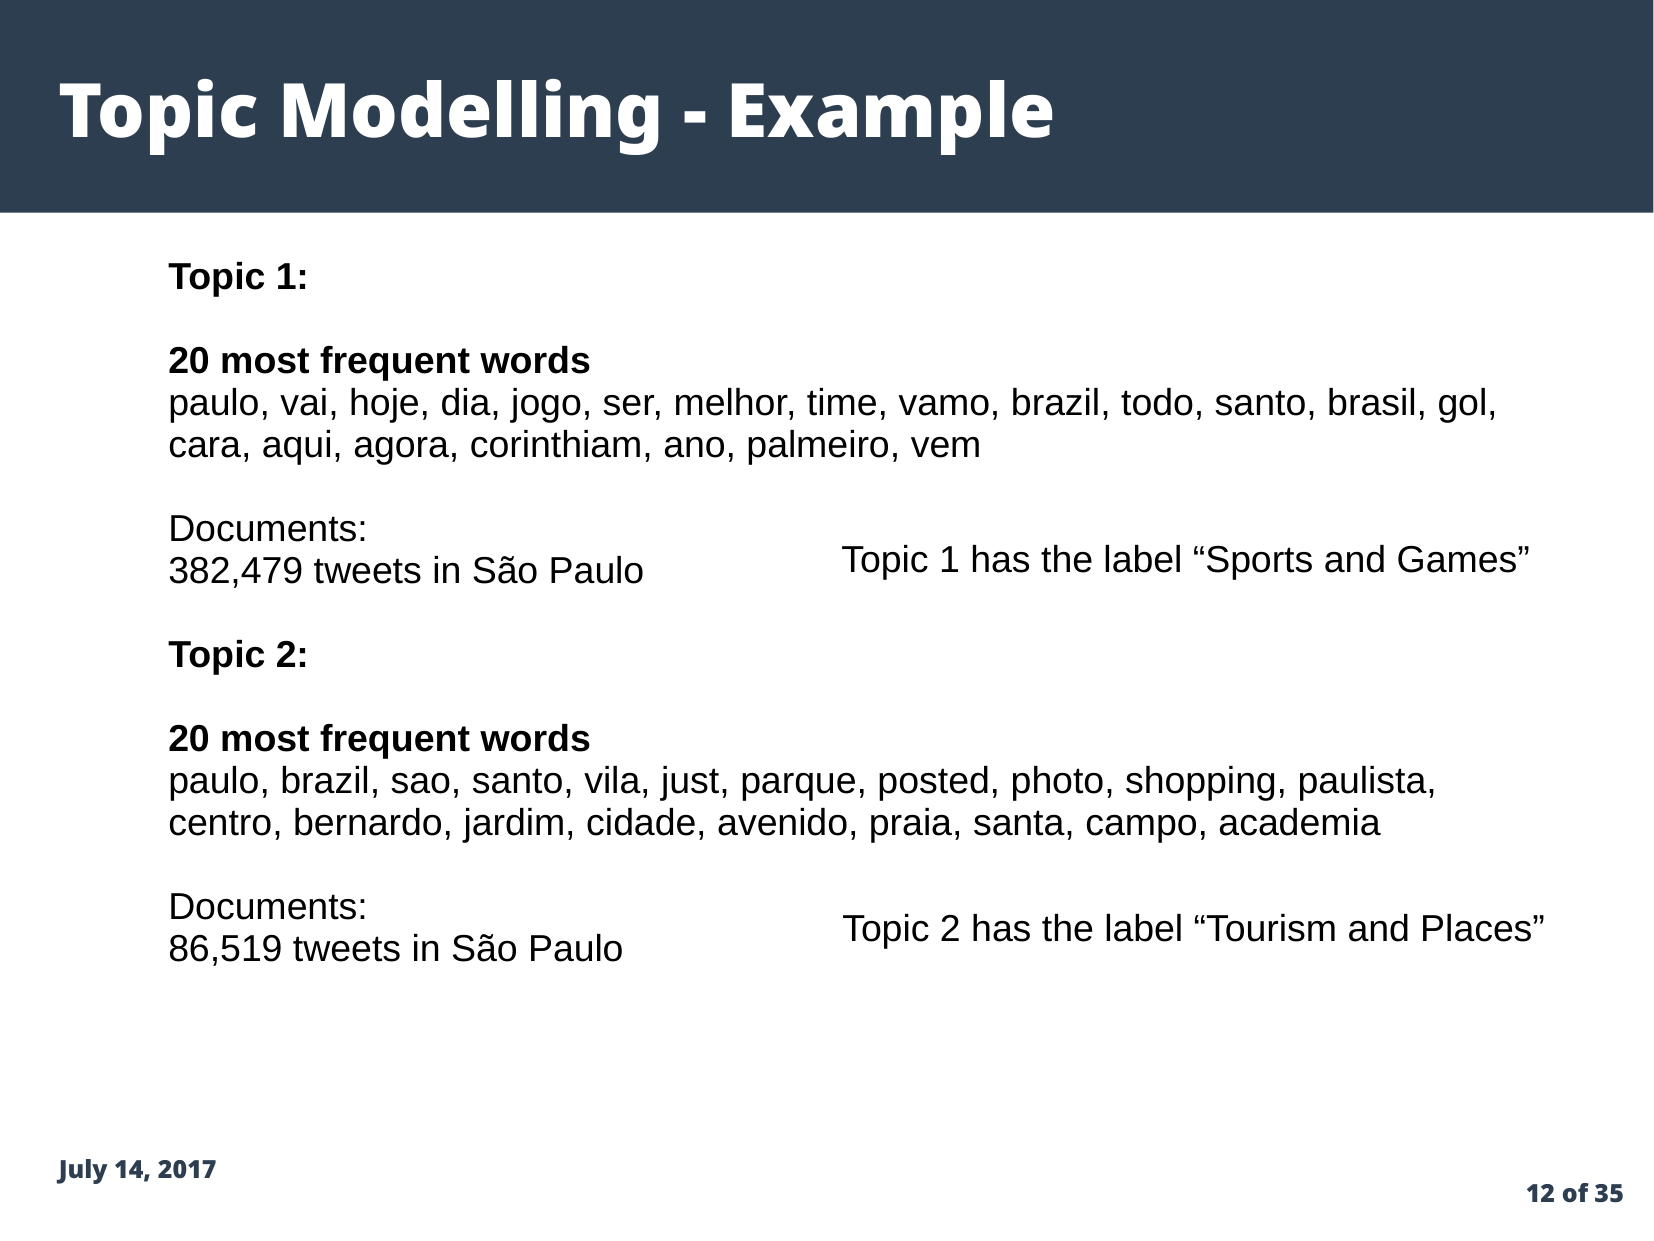

# Topic Modelling - Example
Topic 1:
20 most frequent words
paulo, vai, hoje, dia, jogo, ser, melhor, time, vamo, brazil, todo, santo, brasil, gol, cara, aqui, agora, corinthiam, ano, palmeiro, vem
Documents:
382,479 tweets in São Paulo
Topic 1 has the label “Sports and Games”
Topic 2:
20 most frequent words
paulo, brazil, sao, santo, vila, just, parque, posted, photo, shopping, paulista, centro, bernardo, jardim, cidade, avenido, praia, santa, campo, academia
Documents:
86,519 tweets in São Paulo
Topic 2 has the label “Tourism and Places”
July 14, 2017
12